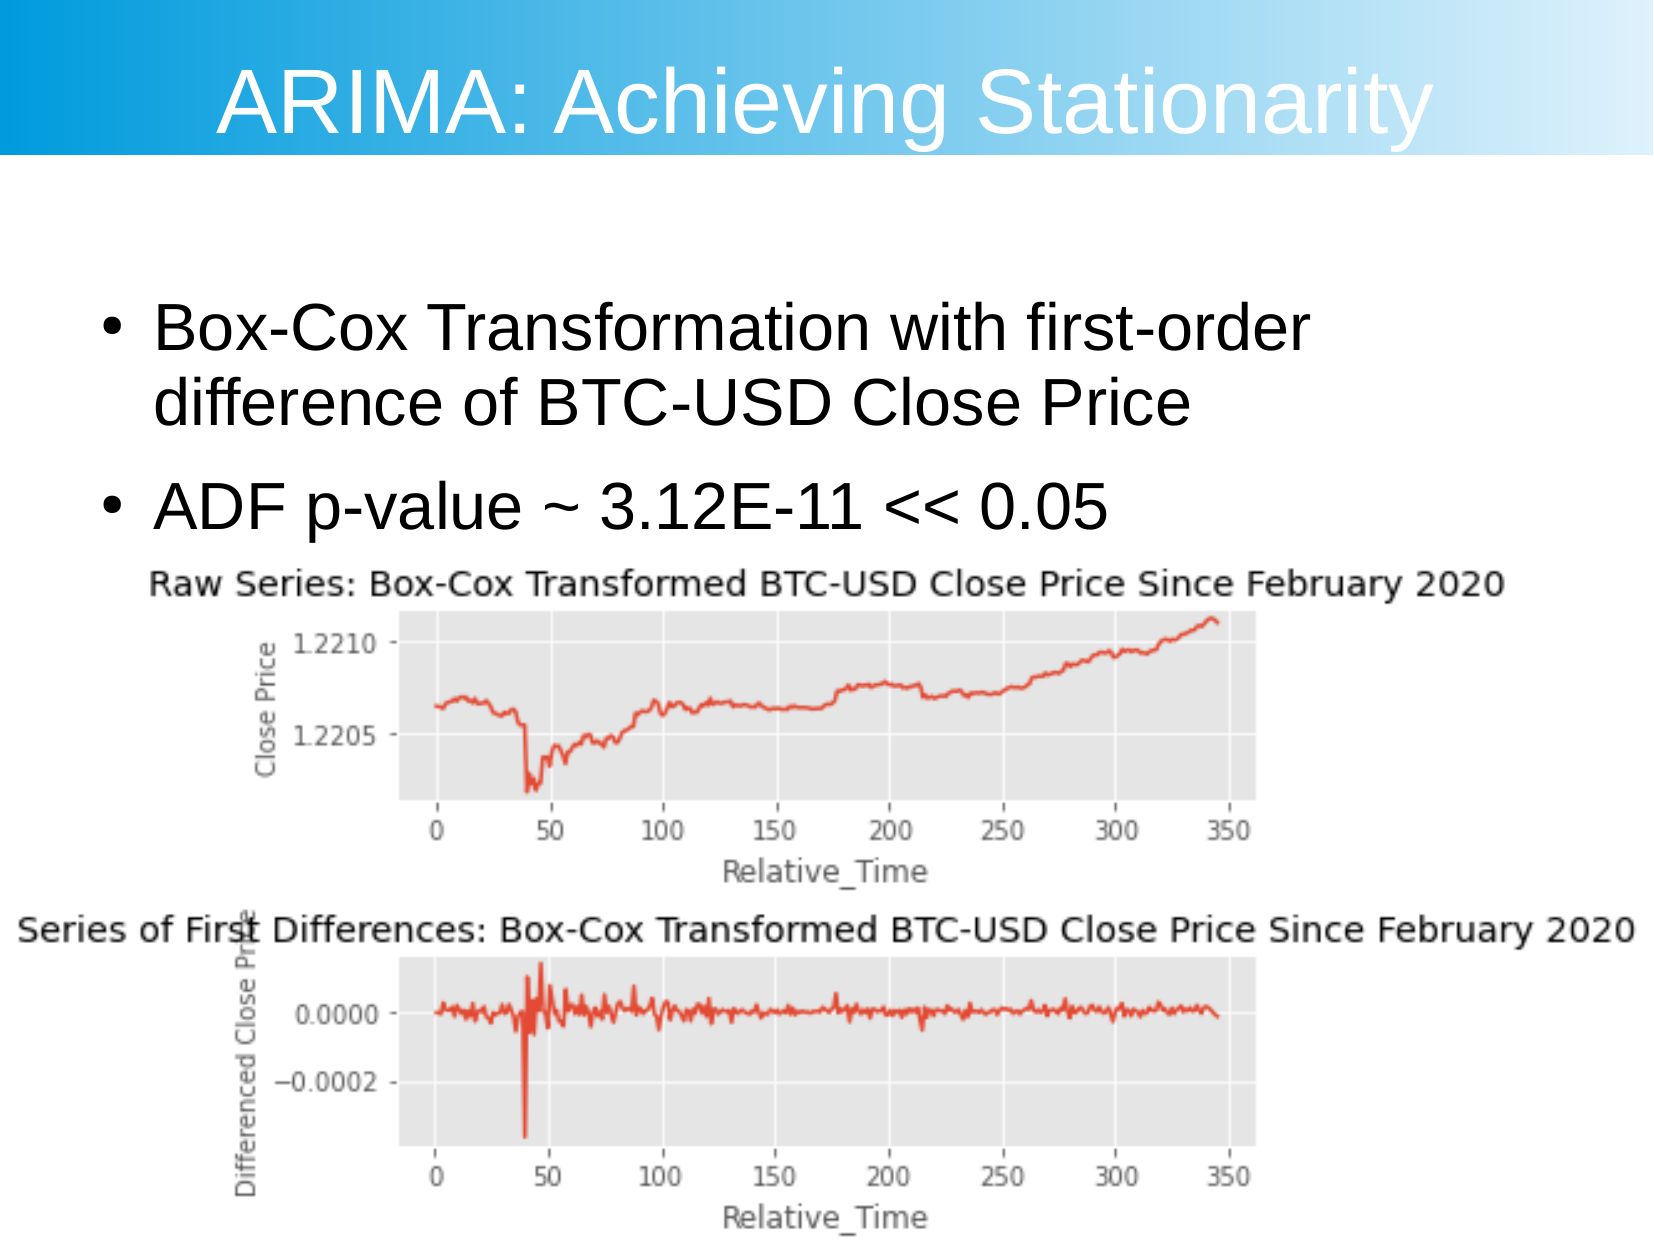

# ARIMA: Achieving Stationarity
Box-Cox Transformation with first-order difference of BTC-USD Close Price
ADF p-value ~ 3.12E-11 << 0.05